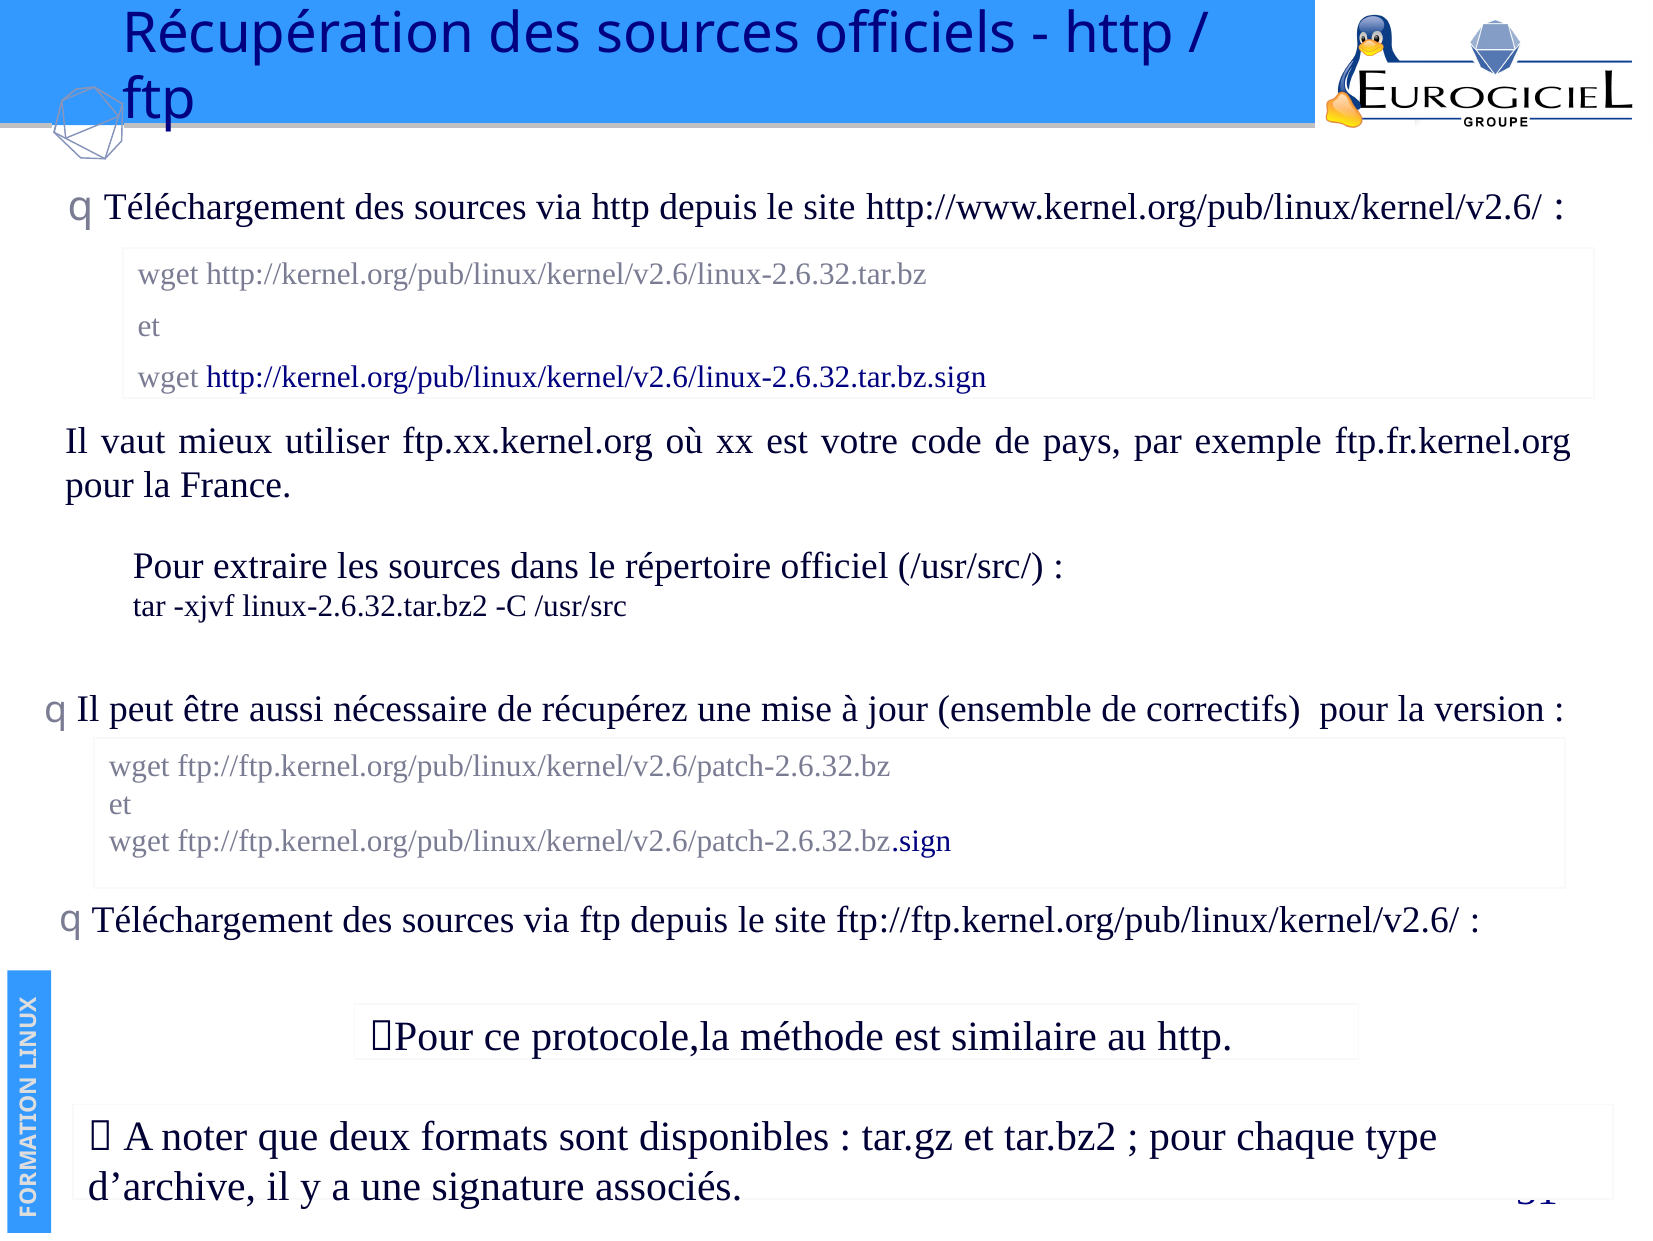

# Récupération des sources officiels - http / ftp
 Téléchargement des sources via http depuis le site http://www.kernel.org/pub/linux/kernel/v2.6/ :
wget http://kernel.org/pub/linux/kernel/v2.6/linux-2.6.32.tar.bz
et
wget http://kernel.org/pub/linux/kernel/v2.6/linux-2.6.32.tar.bz.sign
Il vaut mieux utiliser ftp.xx.kernel.org où xx est votre code de pays, par exemple ftp.fr.kernel.org pour la France.
Pour extraire les sources dans le répertoire officiel (/usr/src/) :
tar -xjvf linux-2.6.32.tar.bz2 -C /usr/src
 Il peut être aussi nécessaire de récupérez une mise à jour (ensemble de correctifs) pour la version :
wget ftp://ftp.kernel.org/pub/linux/kernel/v2.6/patch-2.6.32.bz
et
wget ftp://ftp.kernel.org/pub/linux/kernel/v2.6/patch-2.6.32.bz.sign
 Téléchargement des sources via ftp depuis le site ftp://ftp.kernel.org/pub/linux/kernel/v2.6/ :
Pour ce protocole,la méthode est similaire au http.
 A noter que deux formats sont disponibles : tar.gz et tar.bz2 ; pour chaque type d’archive, il y a une signature associés.